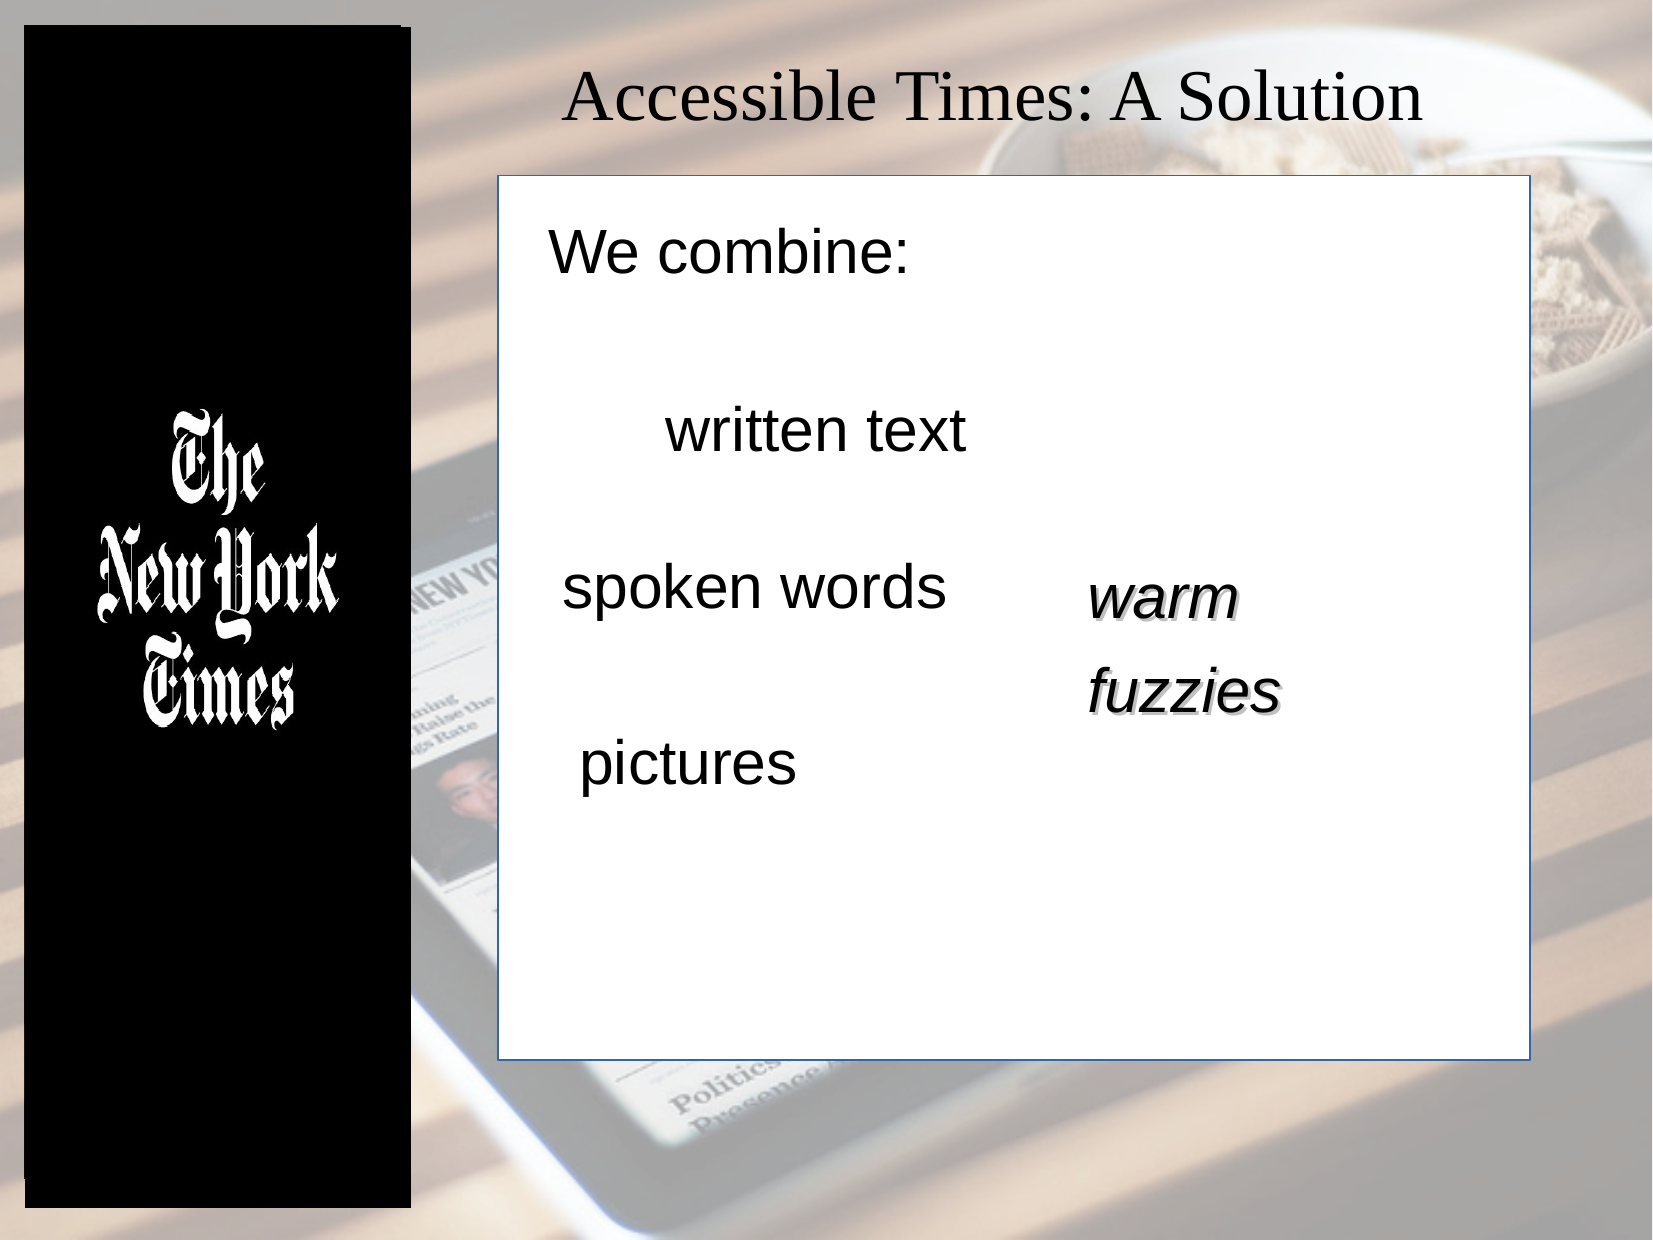

Accessible Times: A Solution
We combine:
 written text
spoken words
warm
fuzzies
pictures